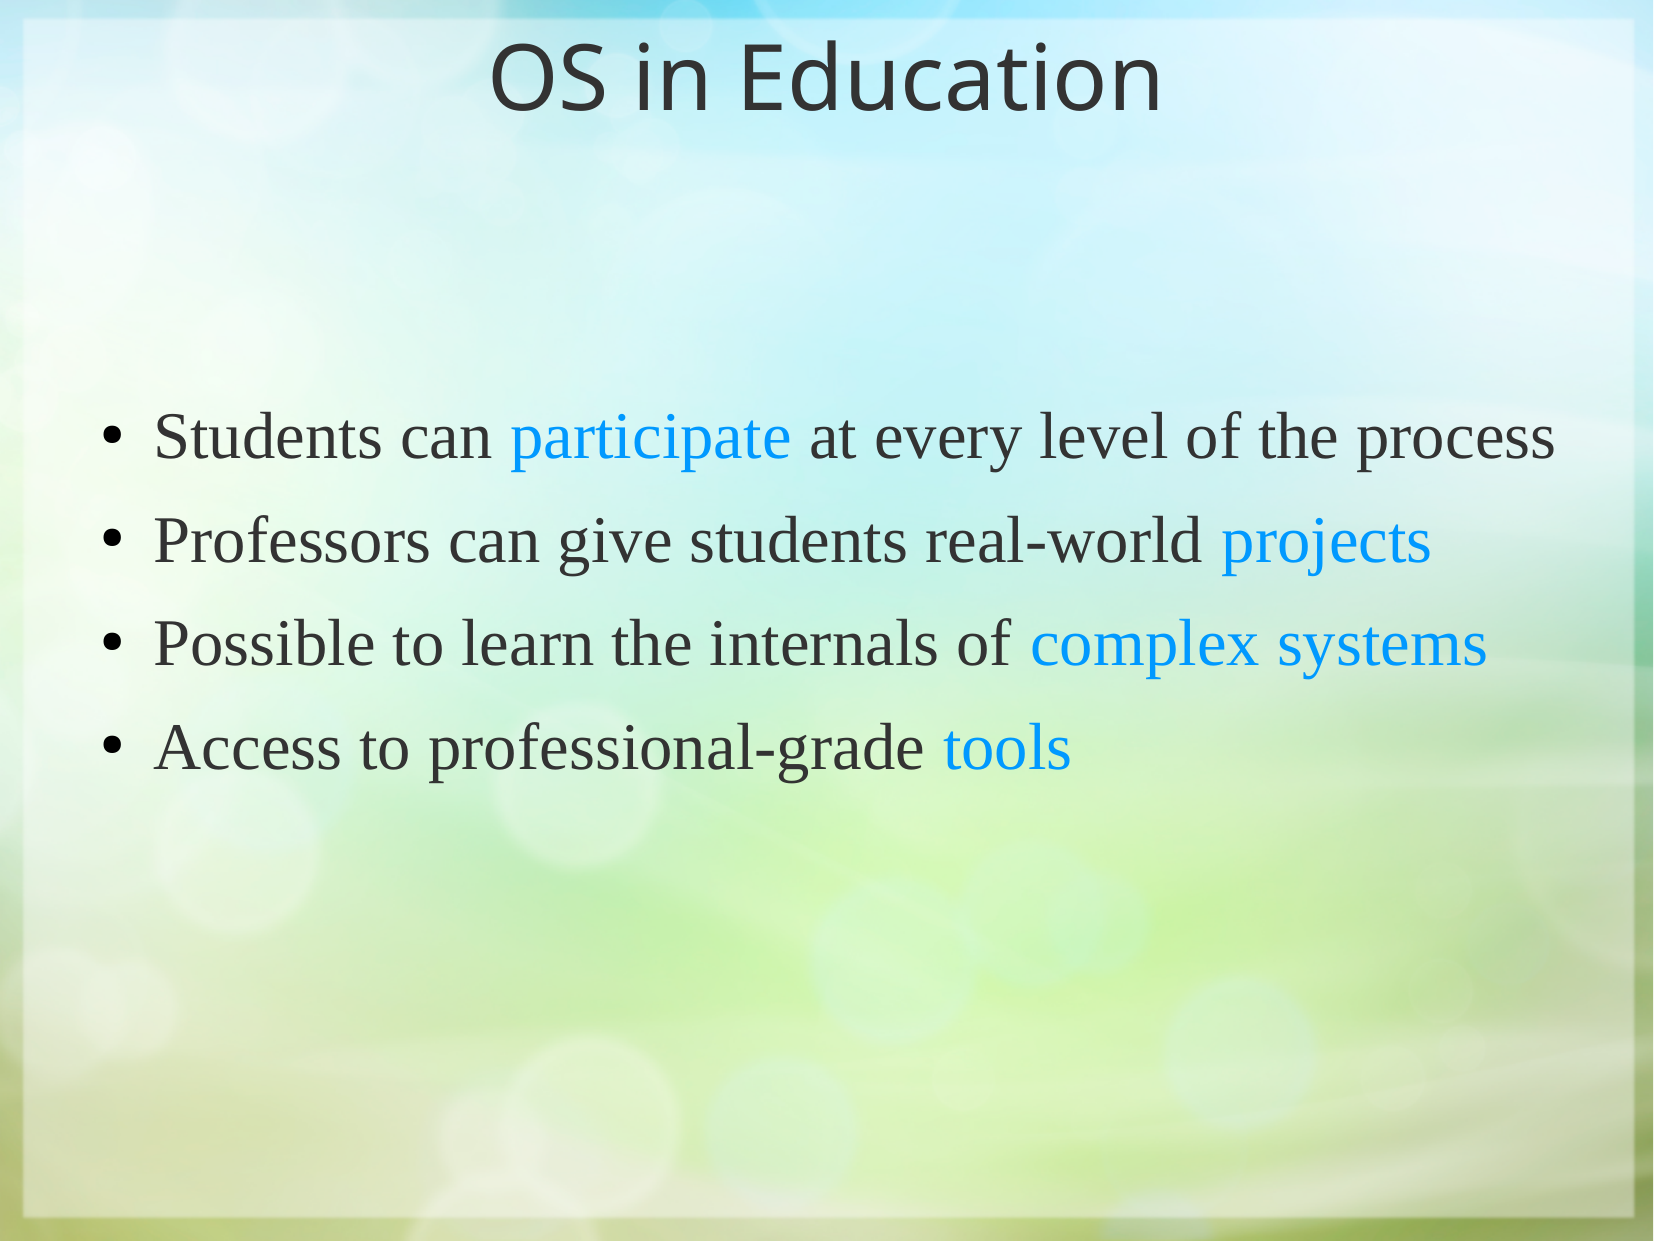

# OS in Education
Students can participate at every level of the process
Professors can give students real-world projects
Possible to learn the internals of complex systems
Access to professional-grade tools